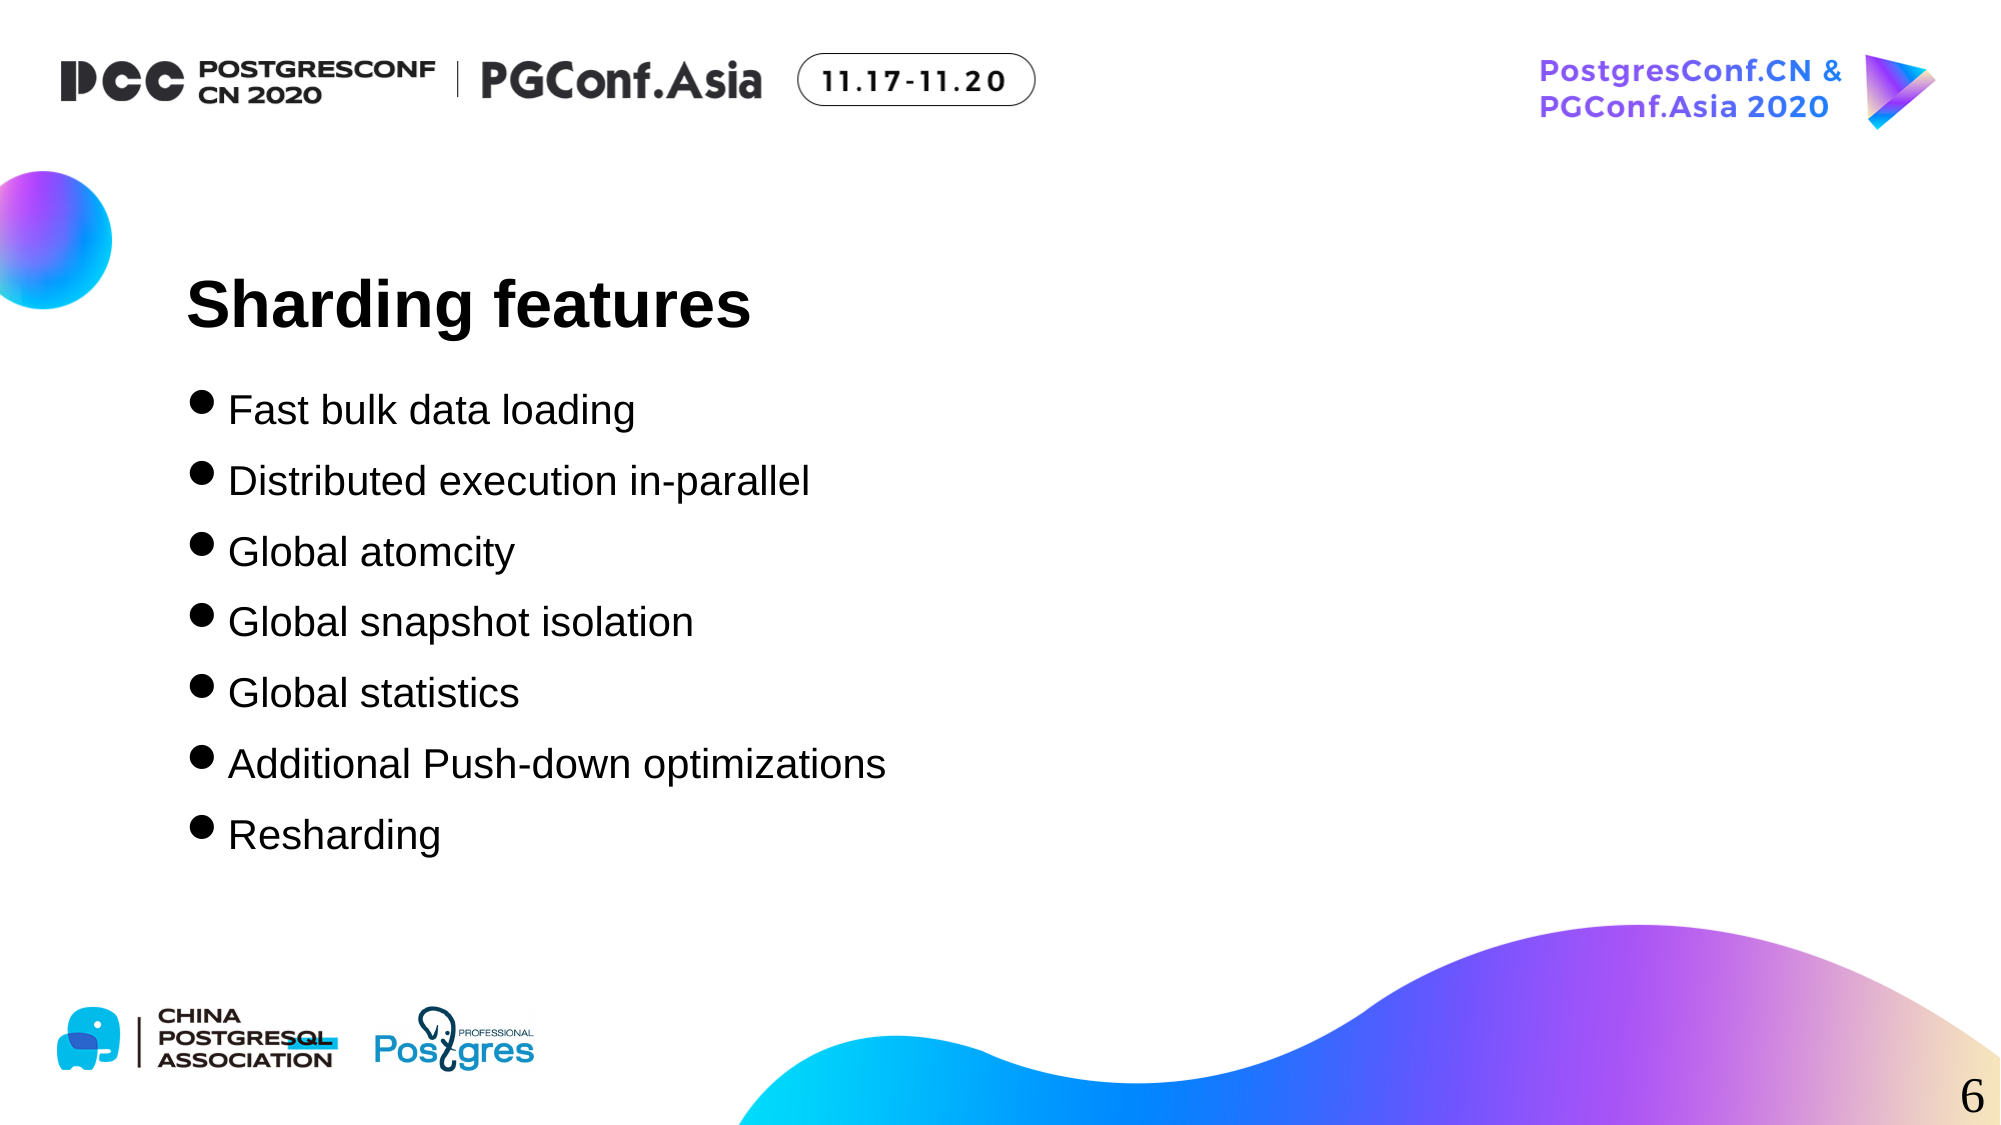

Sharding features
Fast bulk data loading
Distributed execution in-parallel
Global atomcity
Global snapshot isolation
Global statistics
Additional Push-down optimizations
Resharding
6